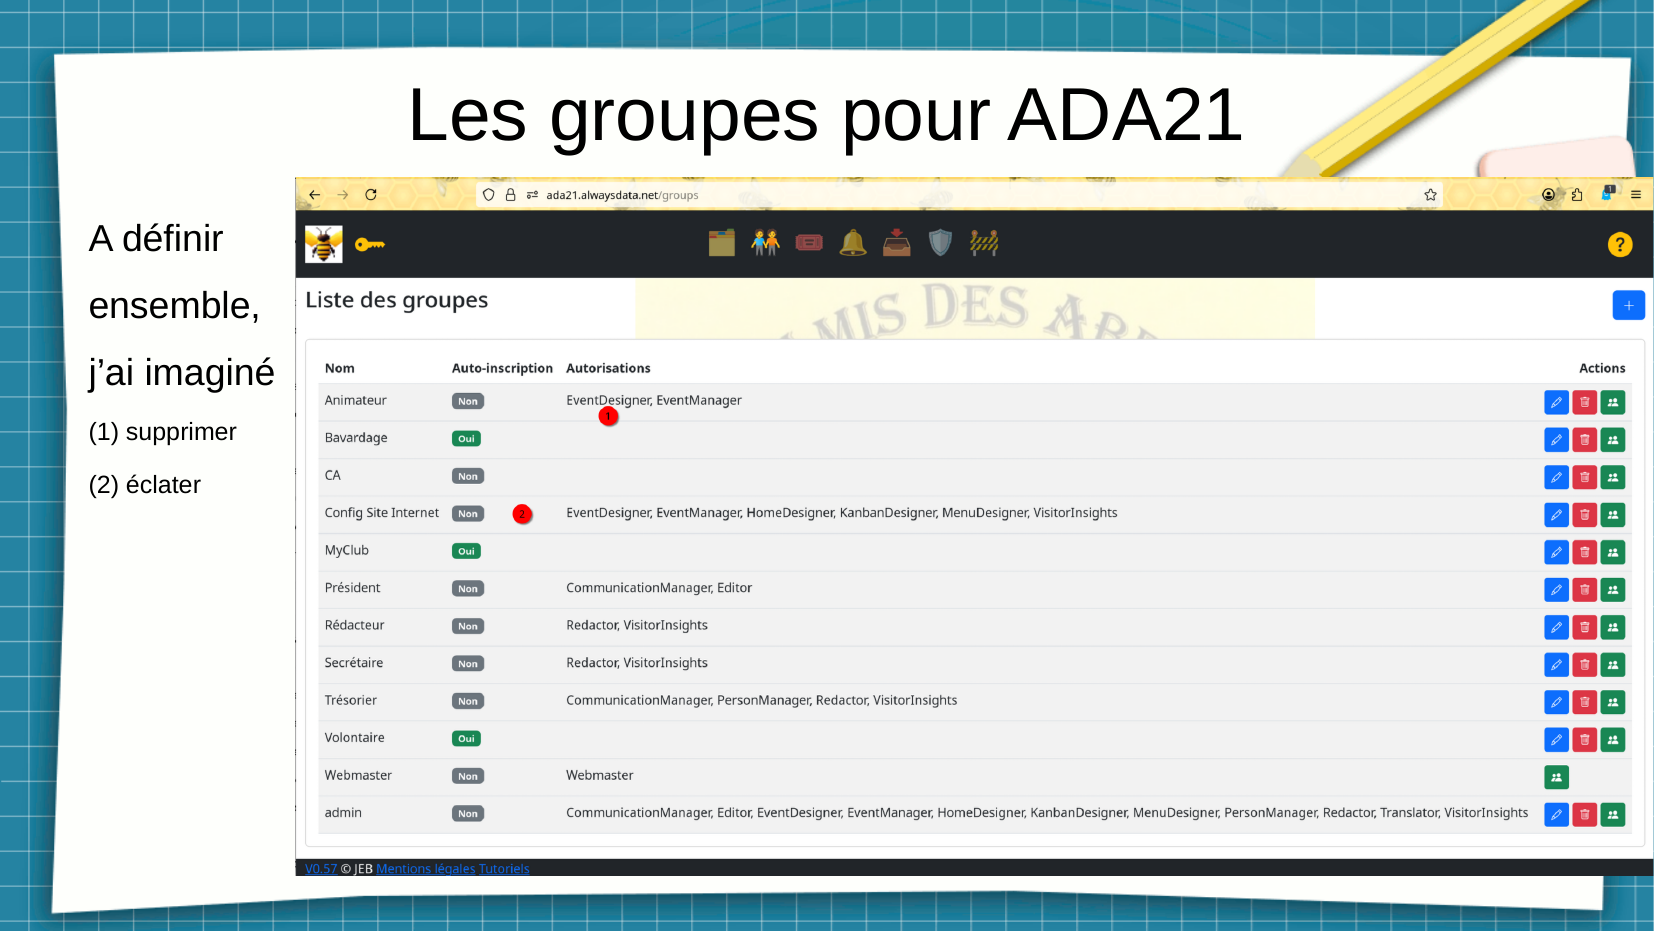

# Les groupes pour ADA21
A définir
ensemble,
j’ai imaginé
(1) supprimer
(2) éclater